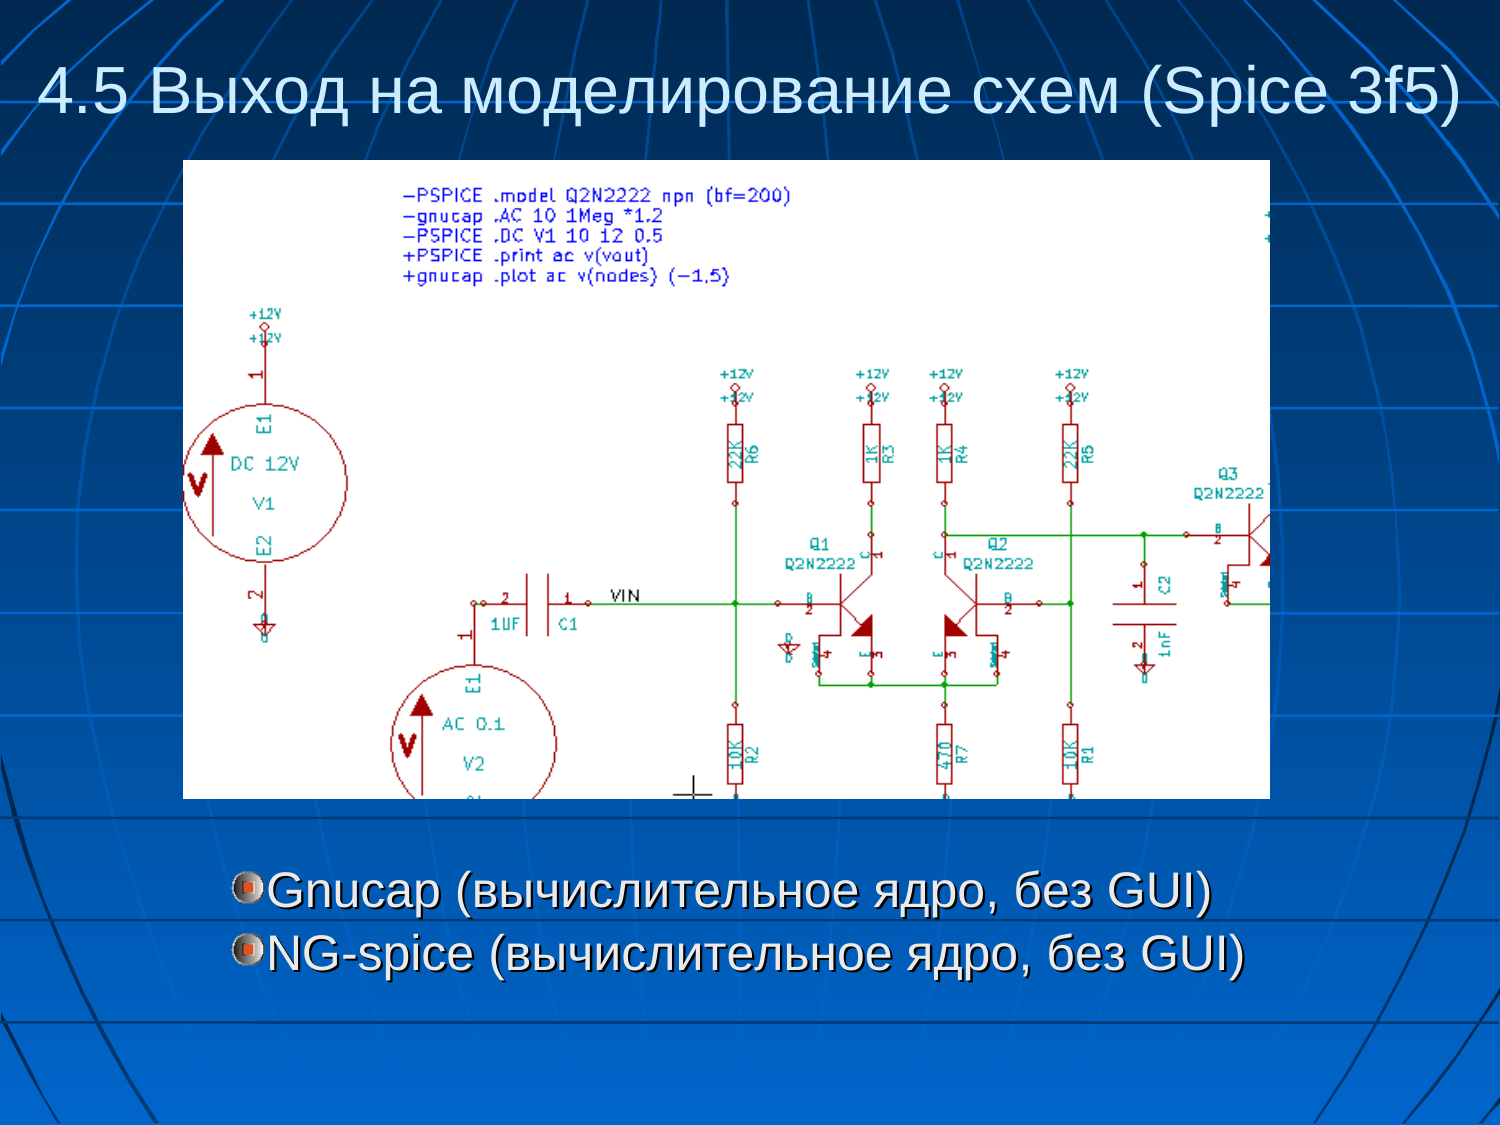

4.5 Выход на моделирование схем (Spice 3f5)
Gnucap (вычислительное ядро, без GUI)
NG-spice (вычислительное ядро, без GUI)